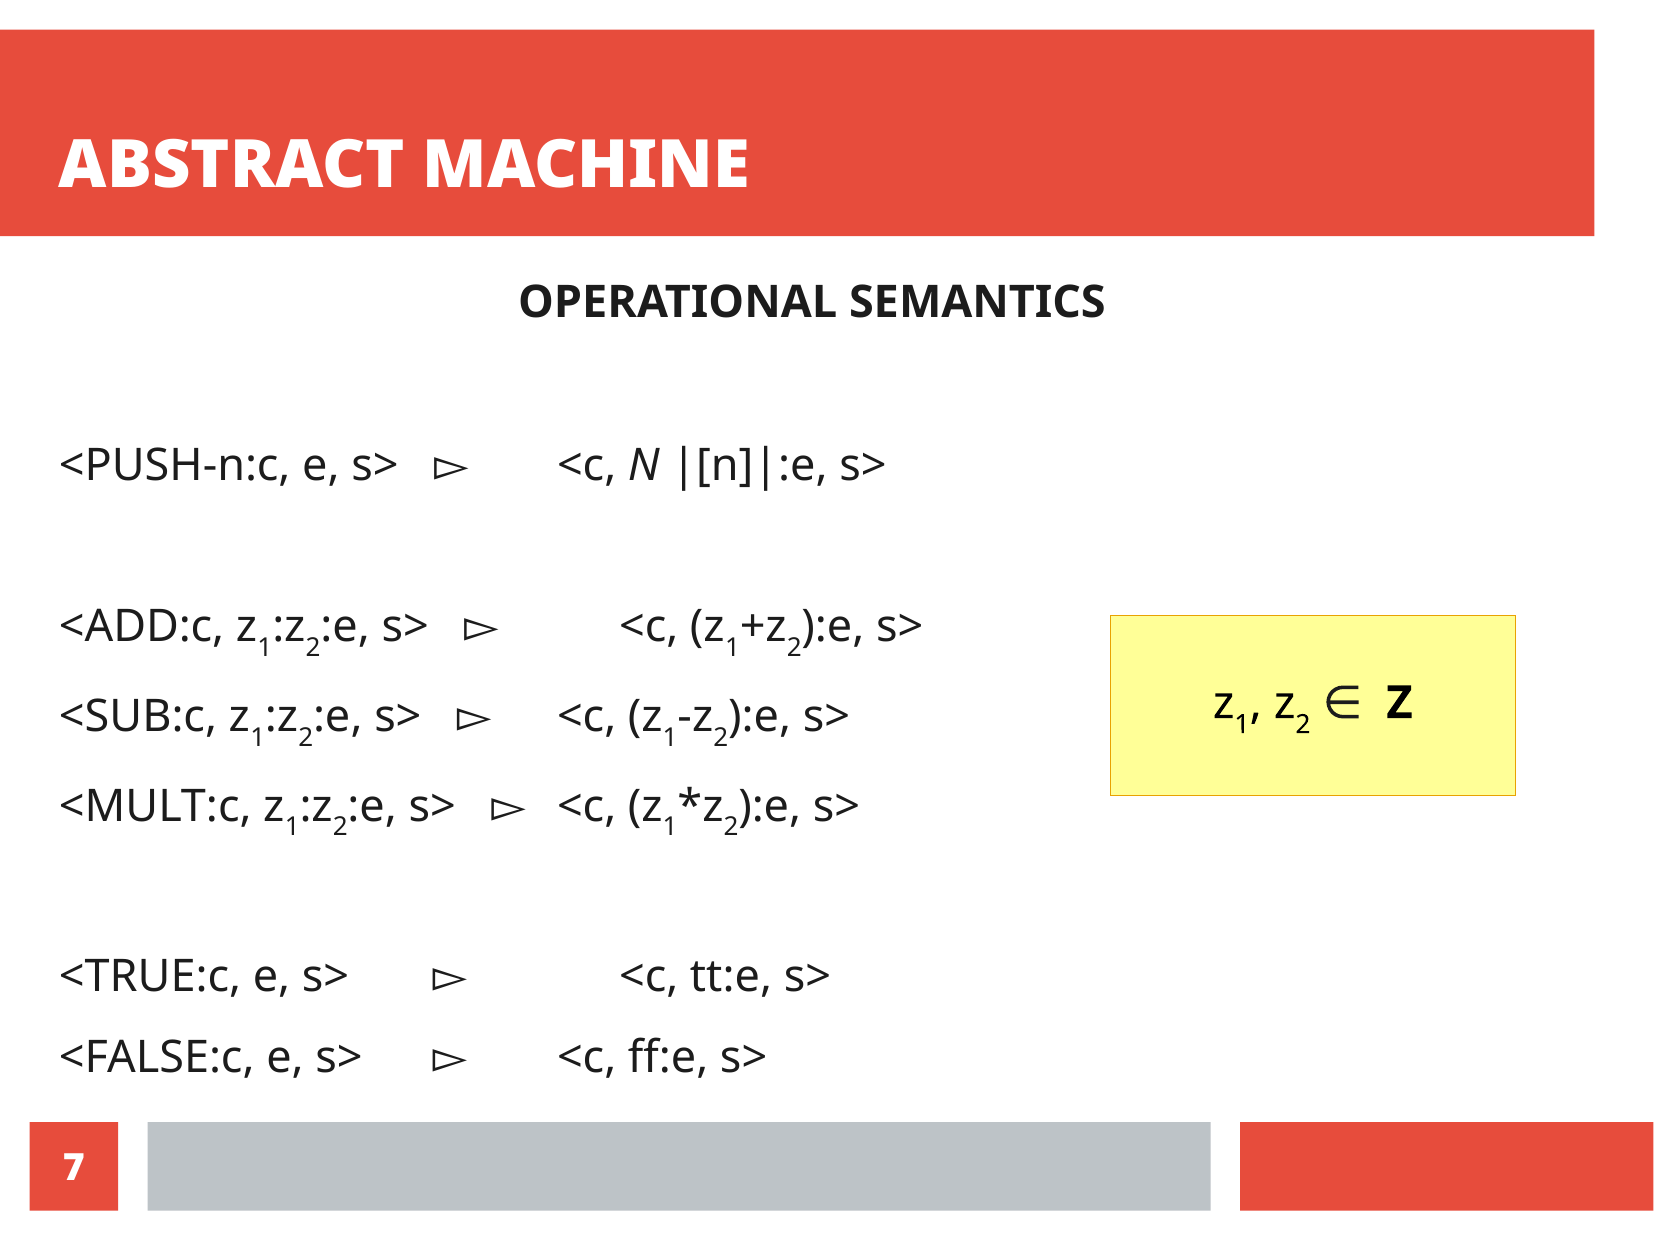

# ABSTRACT MACHINE
OPERATIONAL SEMANTICS
<PUSH-n:c, e, s> ▻ 		 	<c, N |[n]|:e, s>
<ADD:c, z1:z2:e, s> ▻		 	<c, (z1+z2):e, s>
<SUB:c, z1:z2:e, s> ▻		 	<c, (z1-z2):e, s>
<MULT:c, z1:z2:e, s> ▻ 	<c, (z1*z2):e, s>
<TRUE:c, e, s> 		▻ 	 			 	<c, tt:e, s>
<FALSE:c, e, s> 	▻	 	<c, ff:e, s>
z1, z2 ∈ Z
7